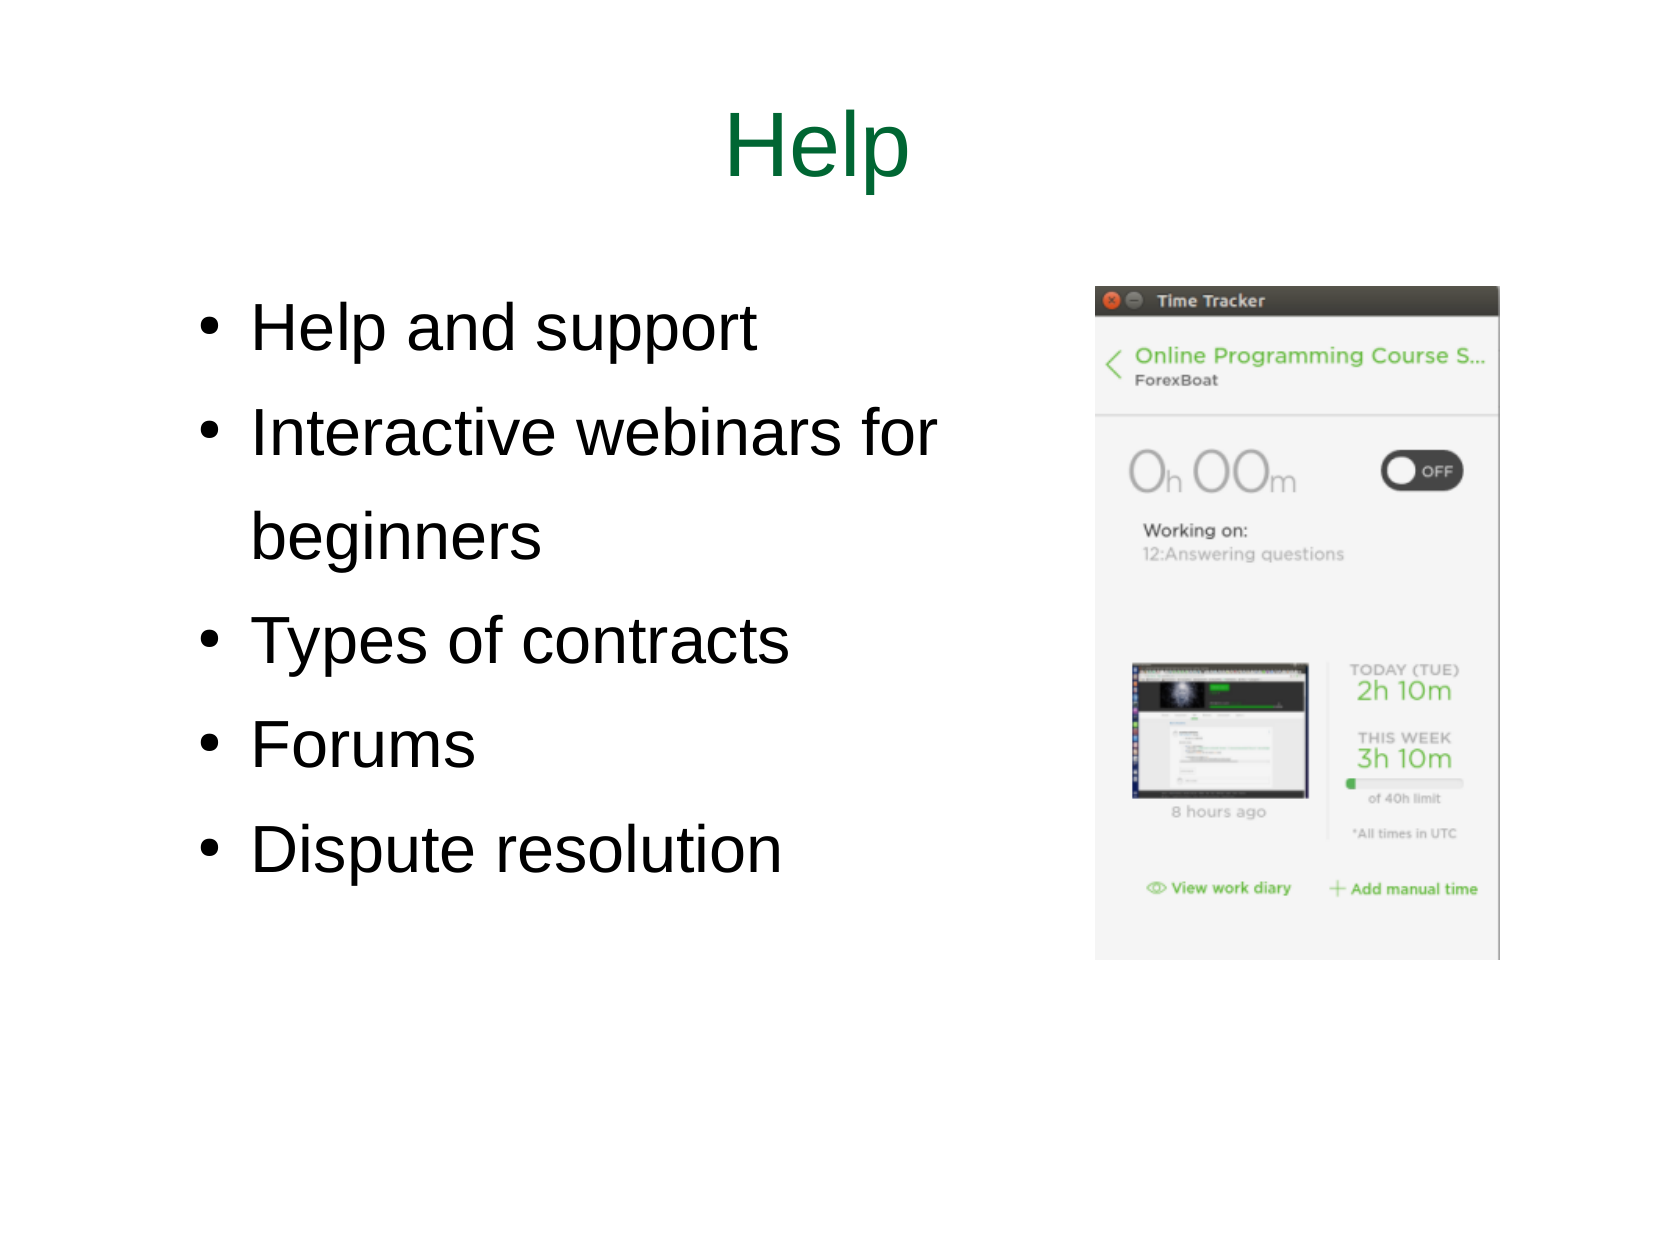

# Help
Help and support
Interactive webinars for
beginners
Types of contracts
Forums
Dispute resolution